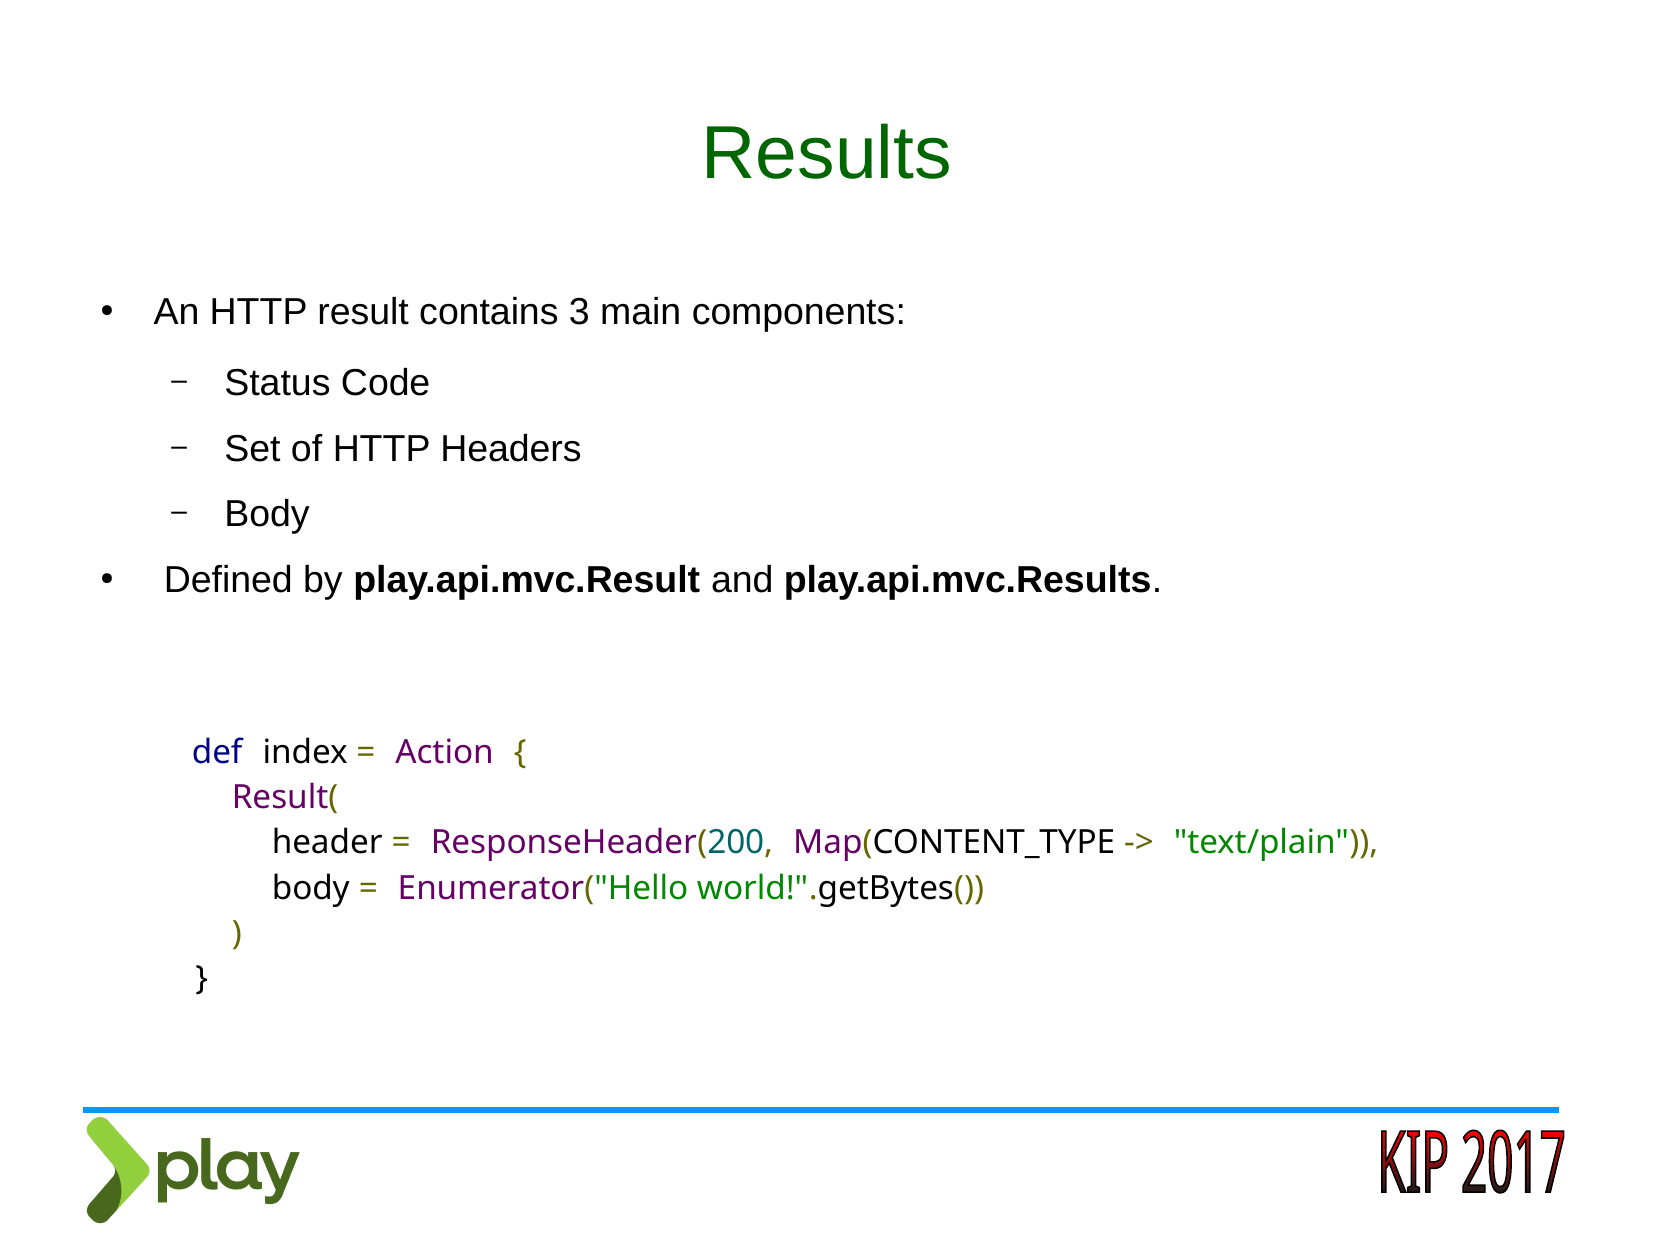

# Results
An HTTP result contains 3 main components:
Status Code
Set of HTTP Headers
Body
 Defined by play.api.mvc.Result and play.api.mvc.Results.
def index = Action {
 Result(
 header = ResponseHeader(200, Map(CONTENT_TYPE -> "text/plain")),
 body = Enumerator("Hello world!".getBytes())
 )
}